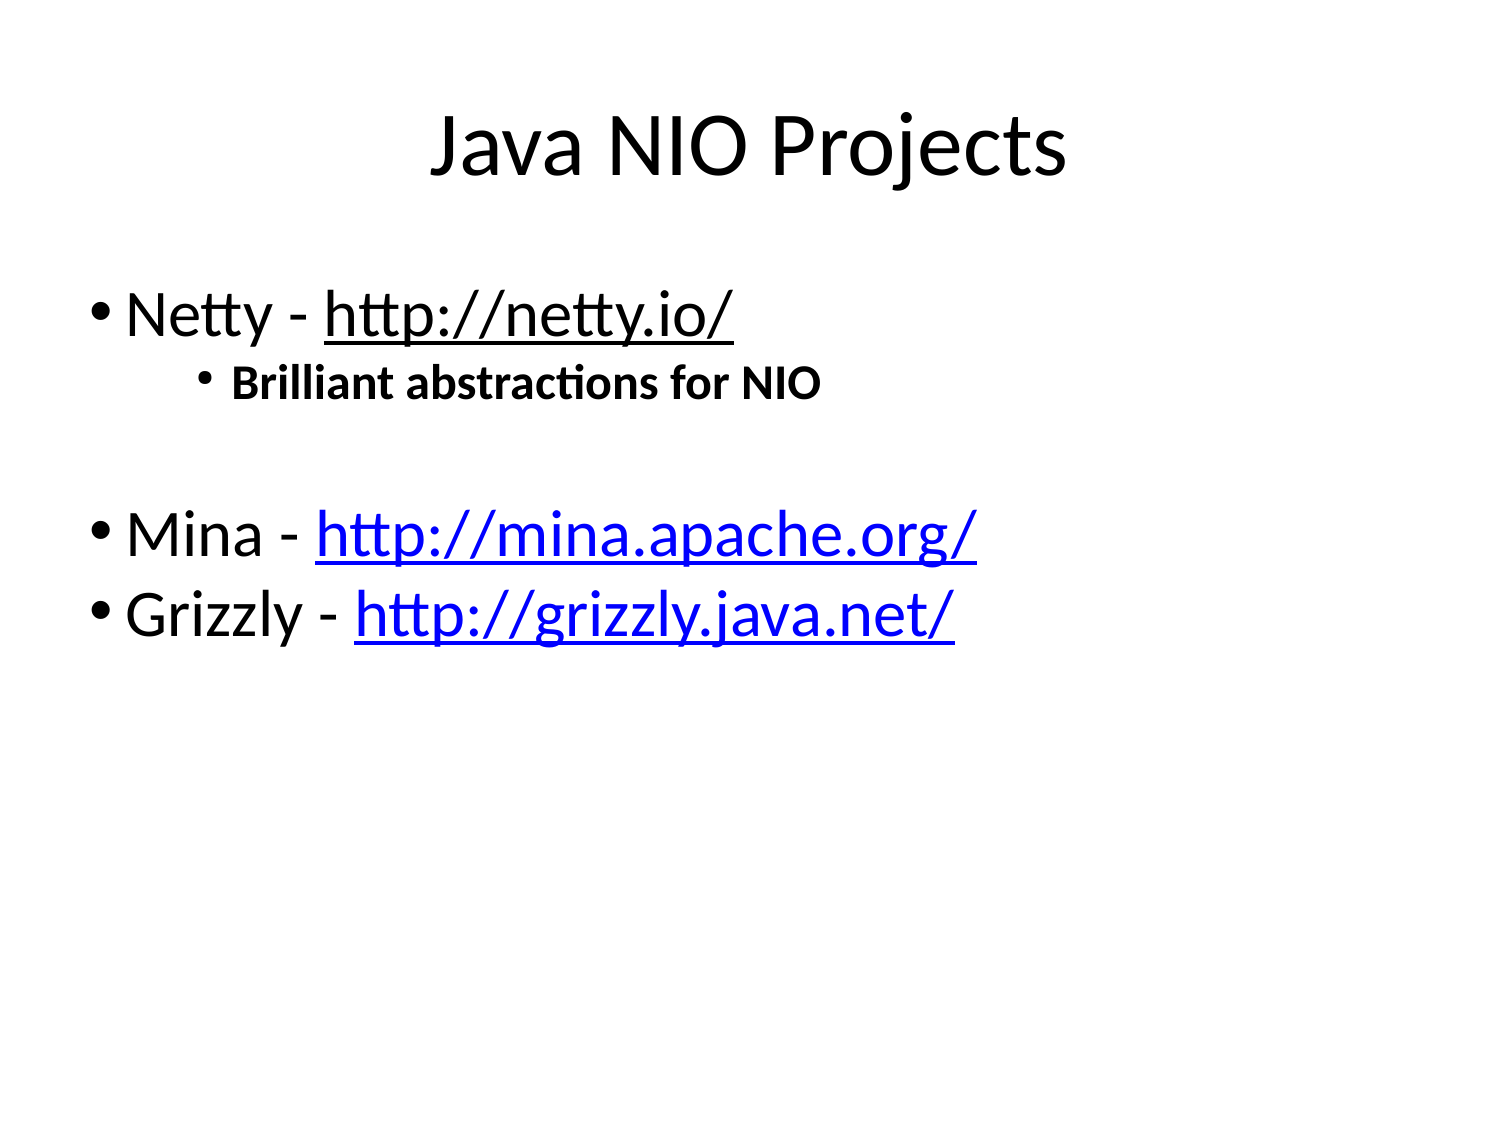

Java NIO Projects
Netty - http://netty.io/
Brilliant abstractions for NIO
Mina - http://mina.apache.org/
Grizzly - http://grizzly.java.net/